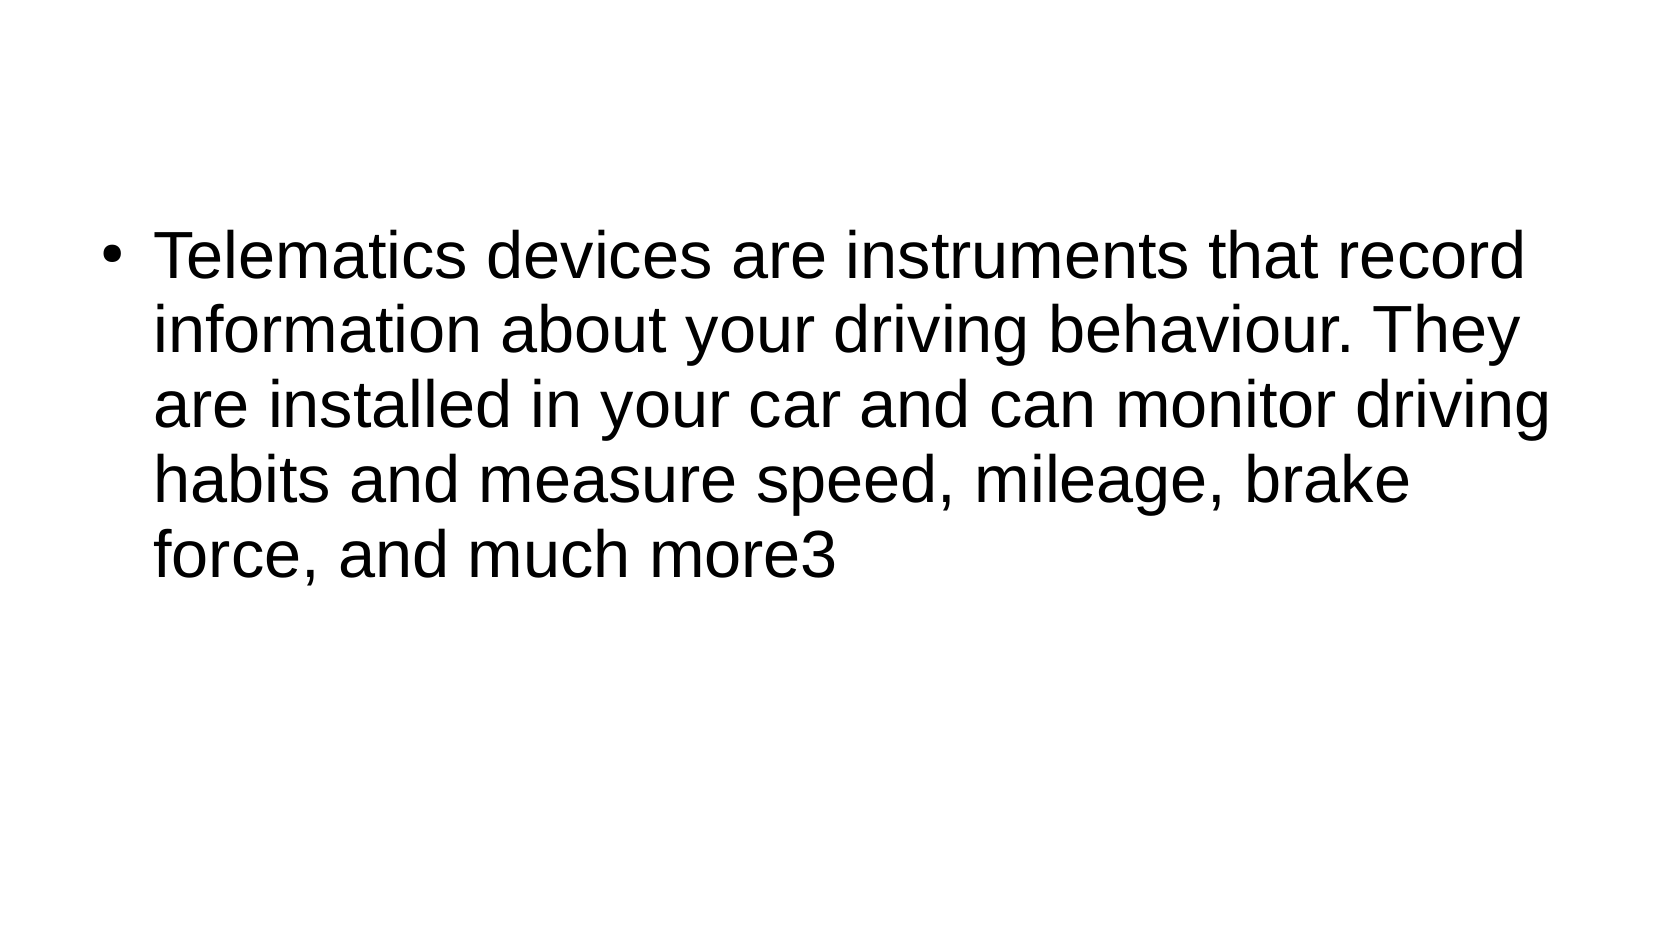

#
Telematics devices are instruments that record information about your driving behaviour. They are installed in your car and can monitor driving habits and measure speed, mileage, brake force, and much more3